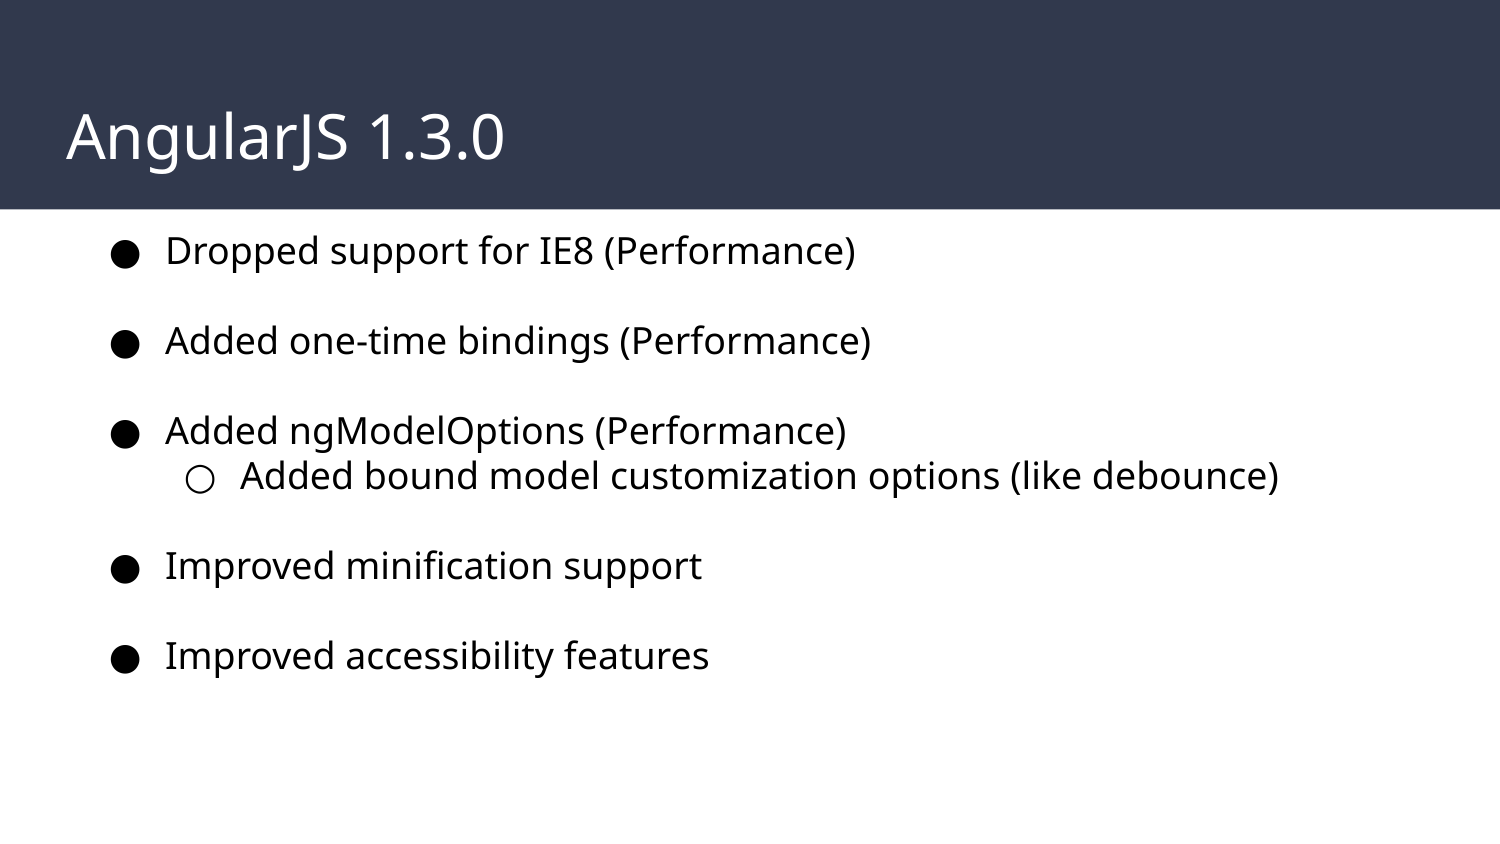

# AngularJS 1.3.0
Dropped support for IE8 (Performance)
Added one-time bindings (Performance)
Added ngModelOptions (Performance)
Added bound model customization options (like debounce)
Improved minification support
Improved accessibility features